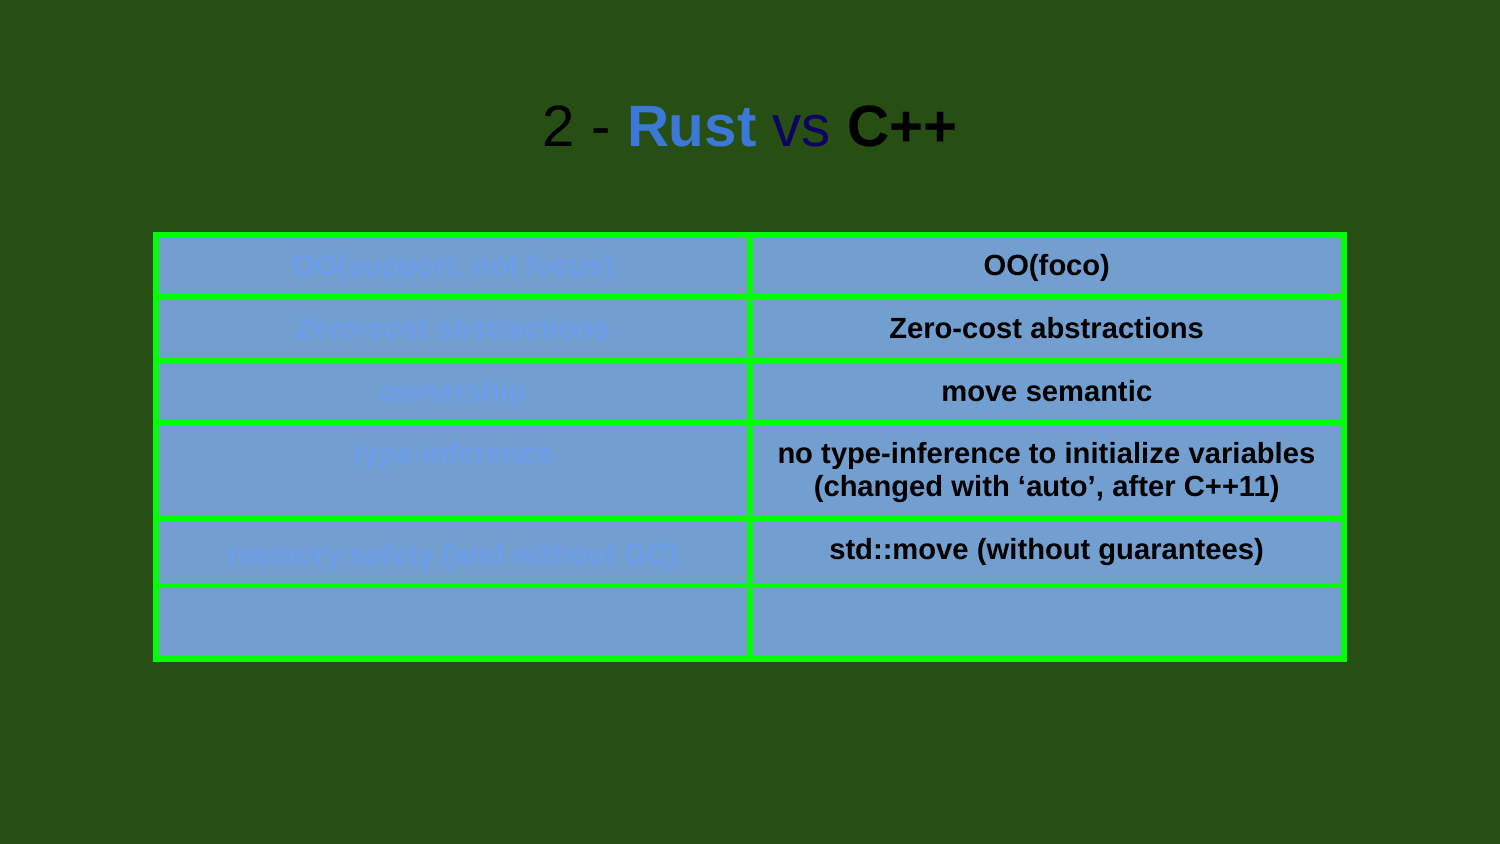

# 2 - Rust vs C++
| OO(support, not focus) | OO(foco) |
| --- | --- |
| Zero-cost abstractions | Zero-cost abstractions |
| ownership | move semantic |
| type-inference | no type-inference to initialize variables (changed with ‘auto’, after C++11) |
| memory safety (and without GC) | std::move (without guarantees) |
| | |